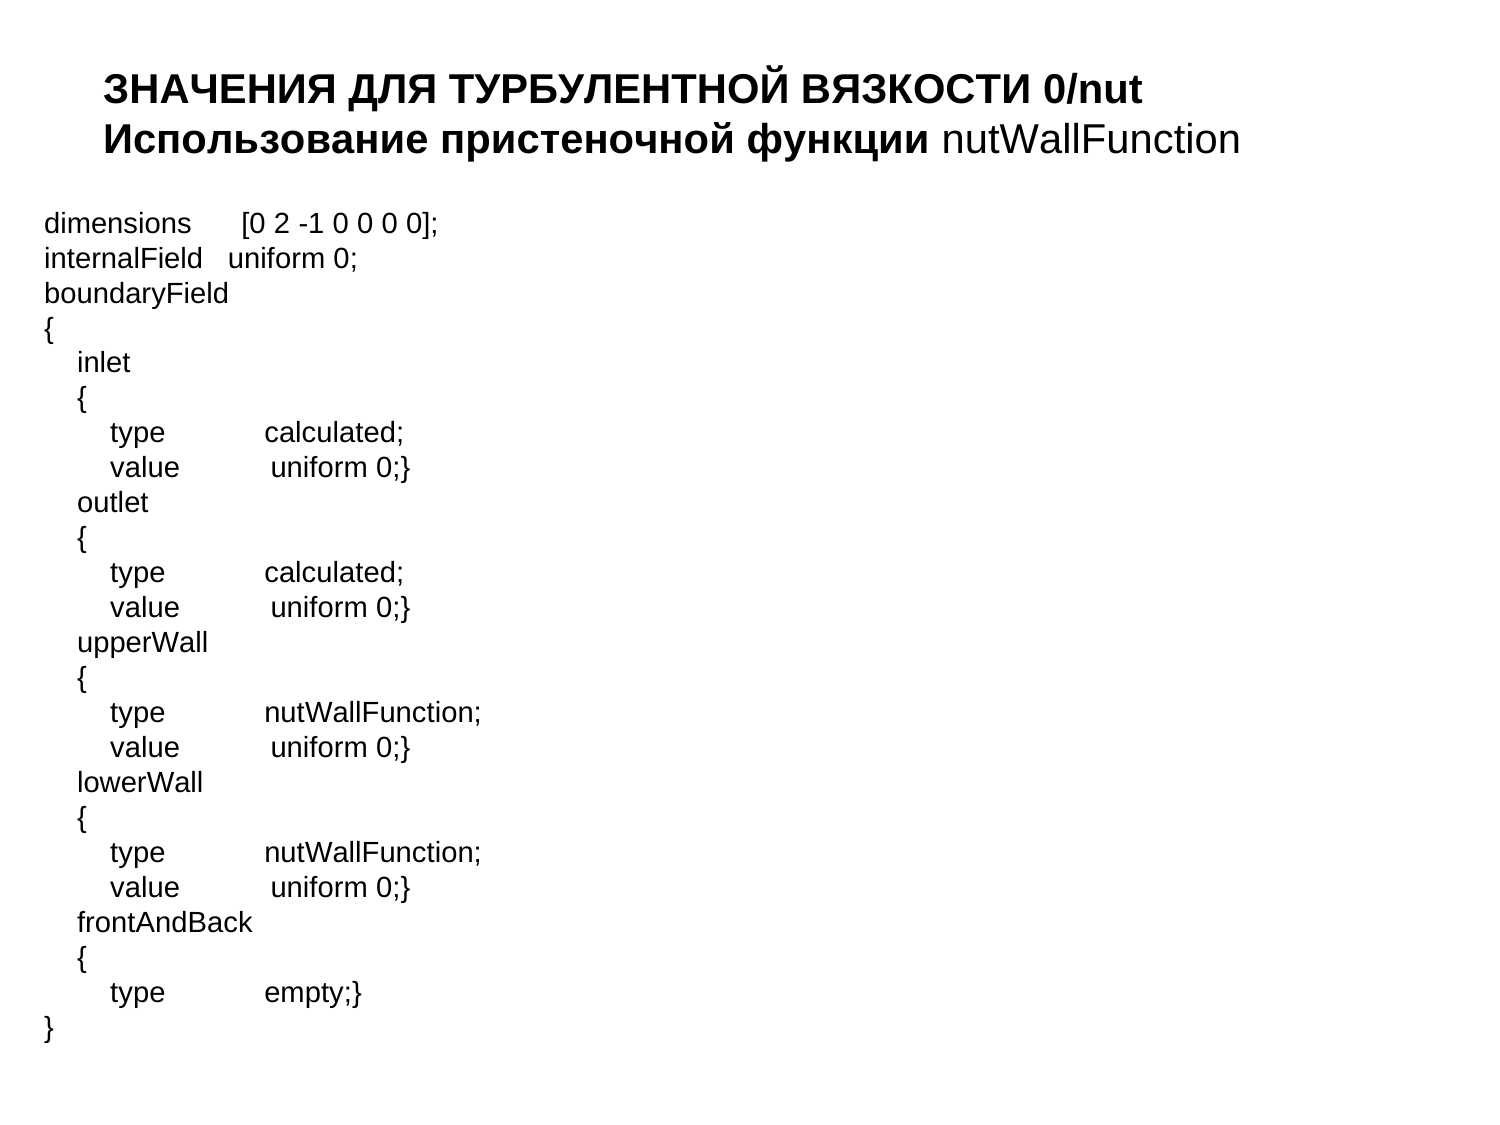

ЗНАЧЕНИЯ ДЛЯ ТУРБУЛЕНТНОЙ ВЯЗКОСТИ 0/nut
Использование пристеночной функции nutWallFunction
dimensions [0 2 -1 0 0 0 0];
internalField uniform 0;
boundaryField
{
 inlet
 {
 type calculated;
 value uniform 0;}
 outlet
 {
 type calculated;
 value uniform 0;}
 upperWall
 {
 type nutWallFunction;
 value uniform 0;}
 lowerWall
 {
 type nutWallFunction;
 value uniform 0;}
 frontAndBack
 {
 type empty;}
}